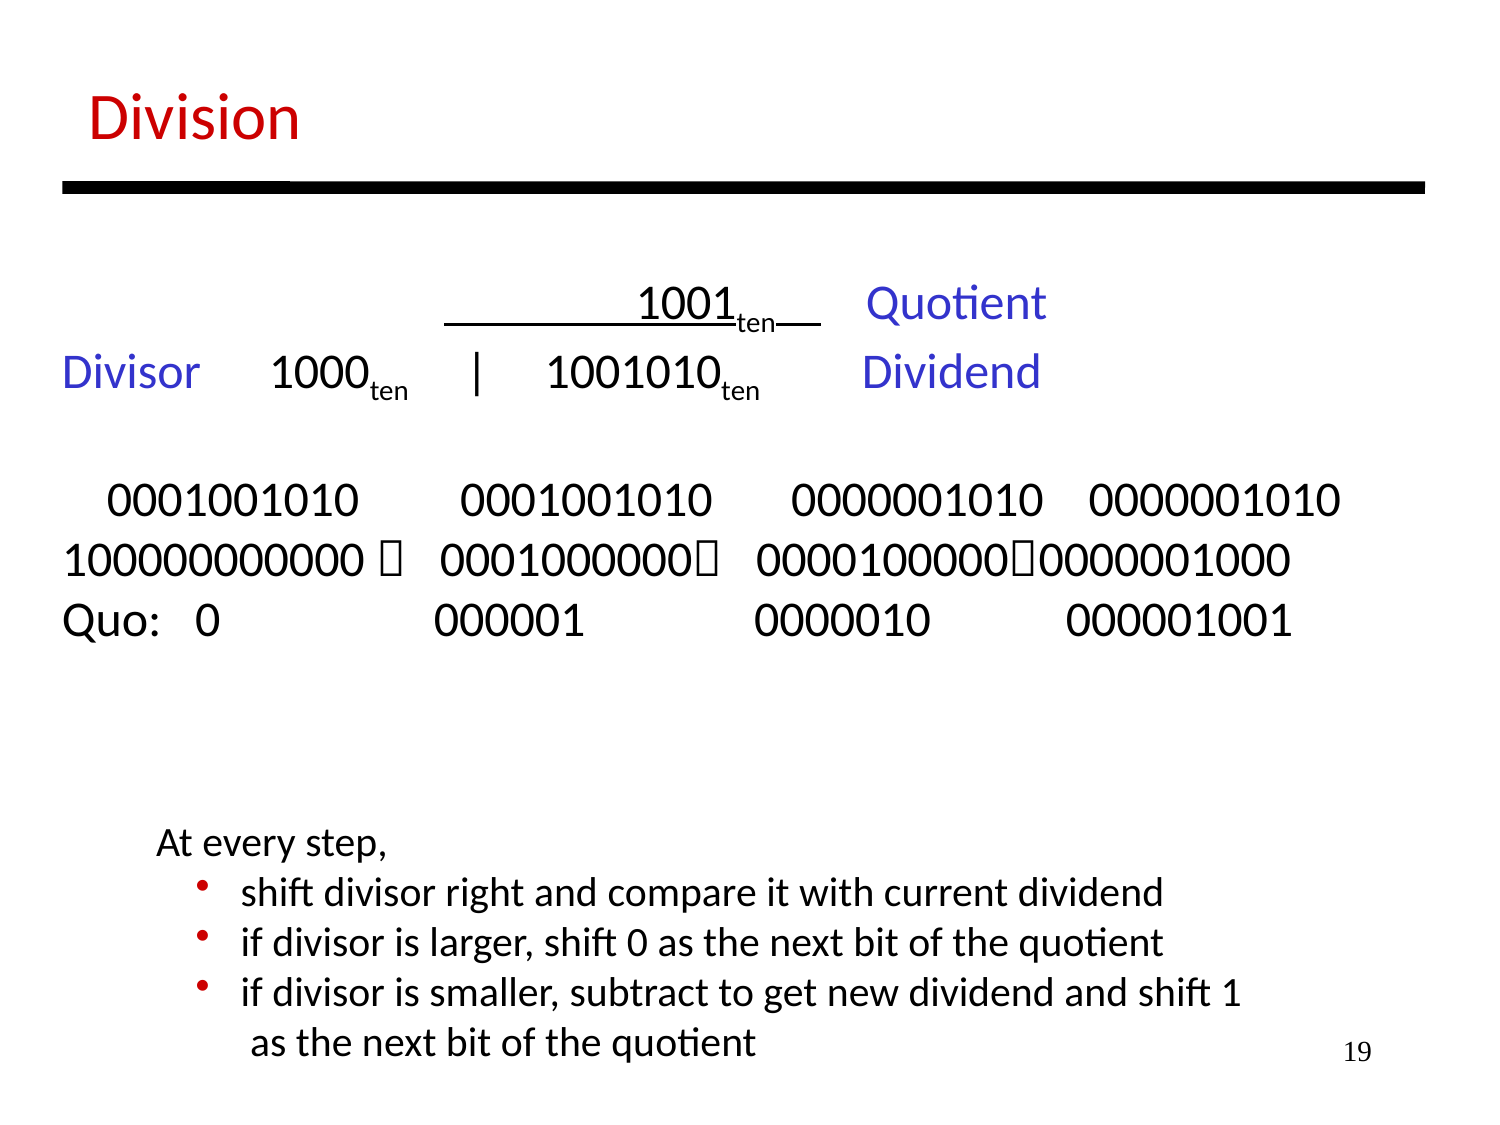

Division
 1001ten Quotient
Divisor 1000ten | 1001010ten Dividend
 0001001010 0001001010 0000001010 0000001010
100000000000  0001000000 00001000000000001000
Quo: 0 000001 0000010 000001001
At every step,
 shift divisor right and compare it with current dividend
 if divisor is larger, shift 0 as the next bit of the quotient
 if divisor is smaller, subtract to get new dividend and shift 1
 as the next bit of the quotient